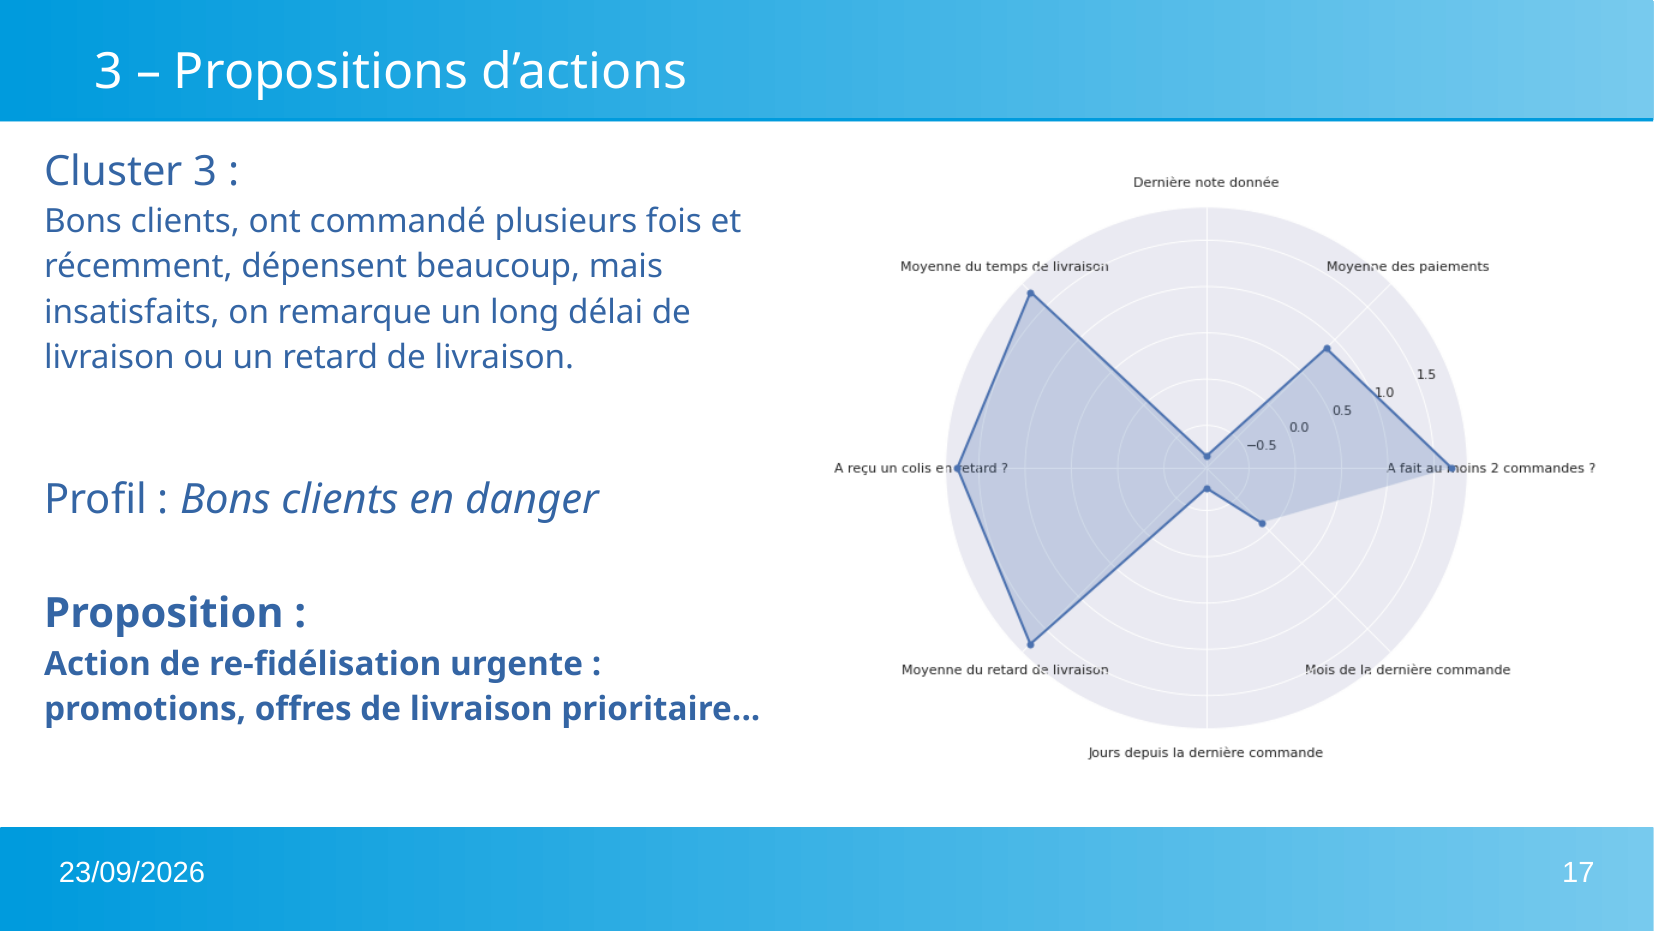

# 3 – Propositions d’actions
Cluster 3 :
Bons clients, ont commandé plusieurs fois et récemment, dépensent beaucoup, mais 		insatisfaits, on remarque un long délai de livraison ou un retard de livraison.
Profil : Bons clients en danger
Proposition :
Action de re-fidélisation urgente : promotions, offres de livraison prioritaire...
17